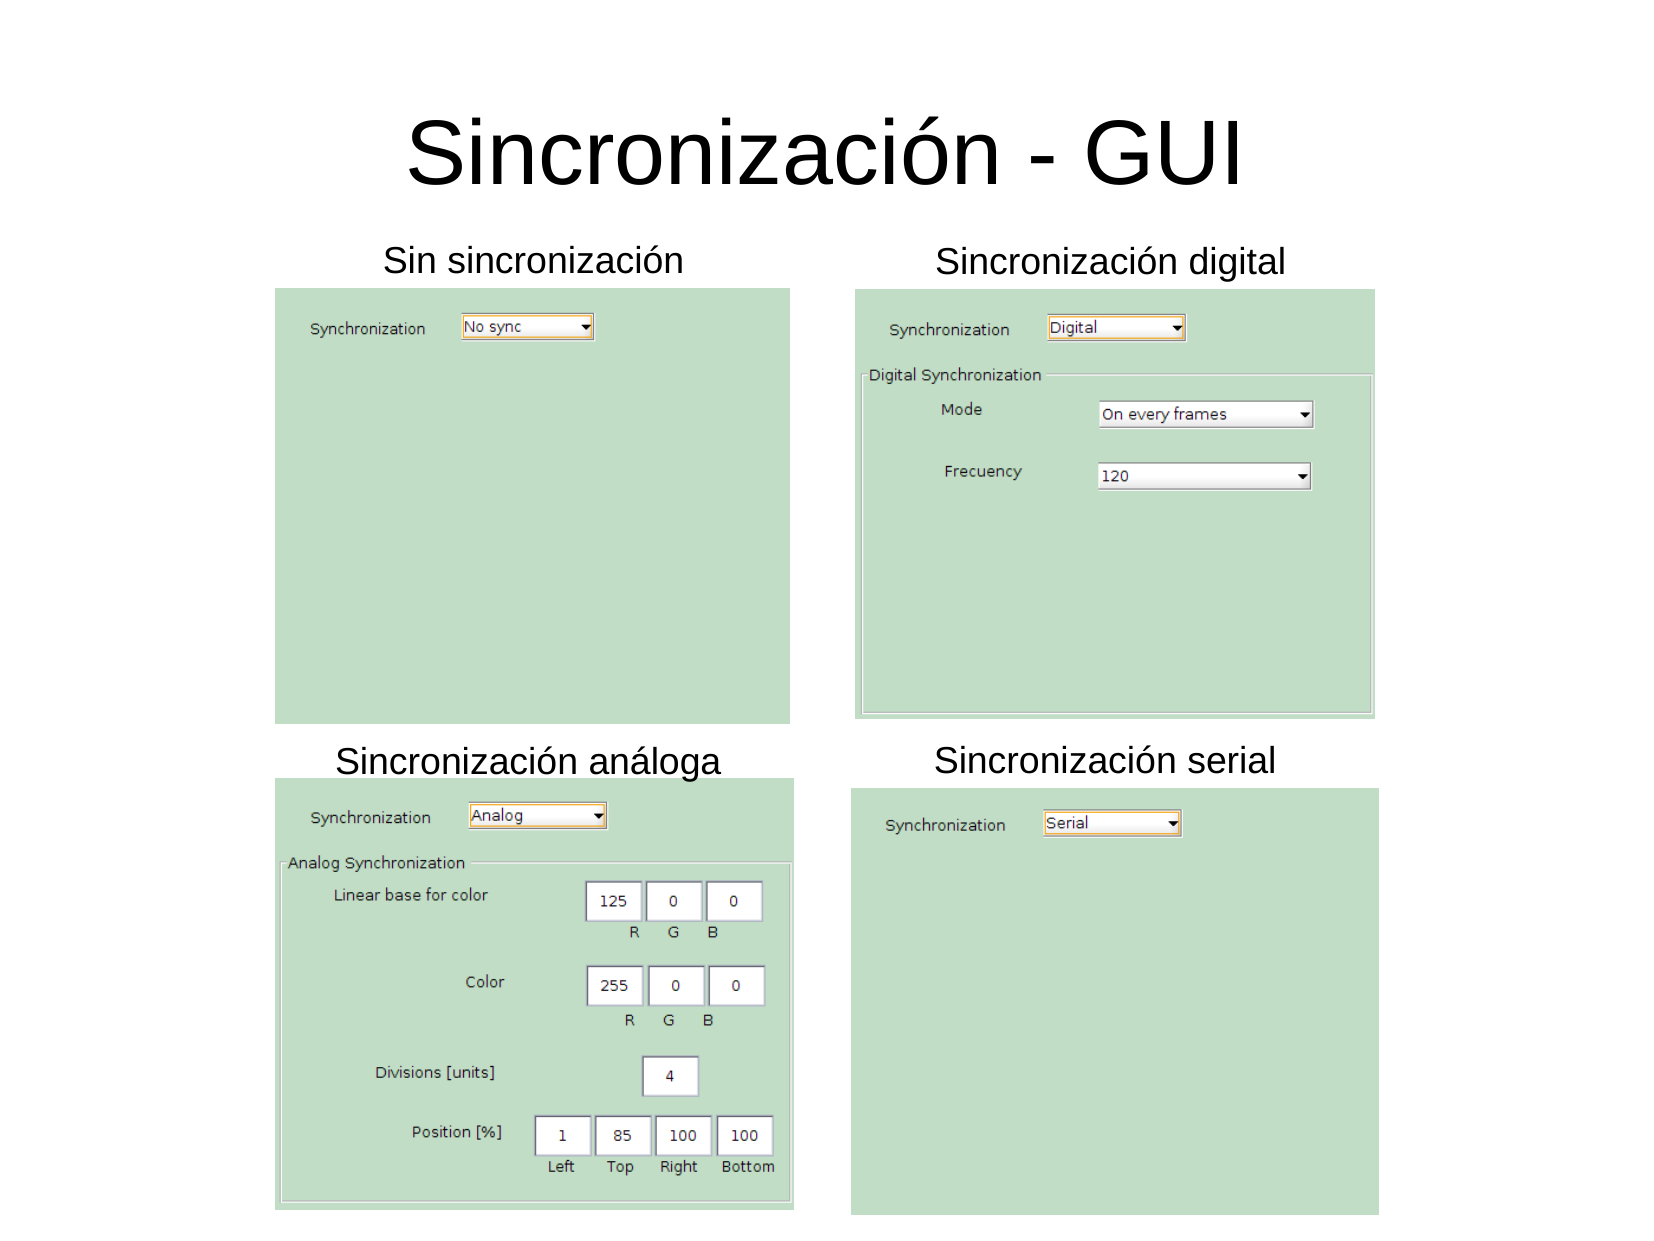

# Sincronización - GUI
Sin sincronización
Sincronización digital
Sincronización serial
Sincronización análoga